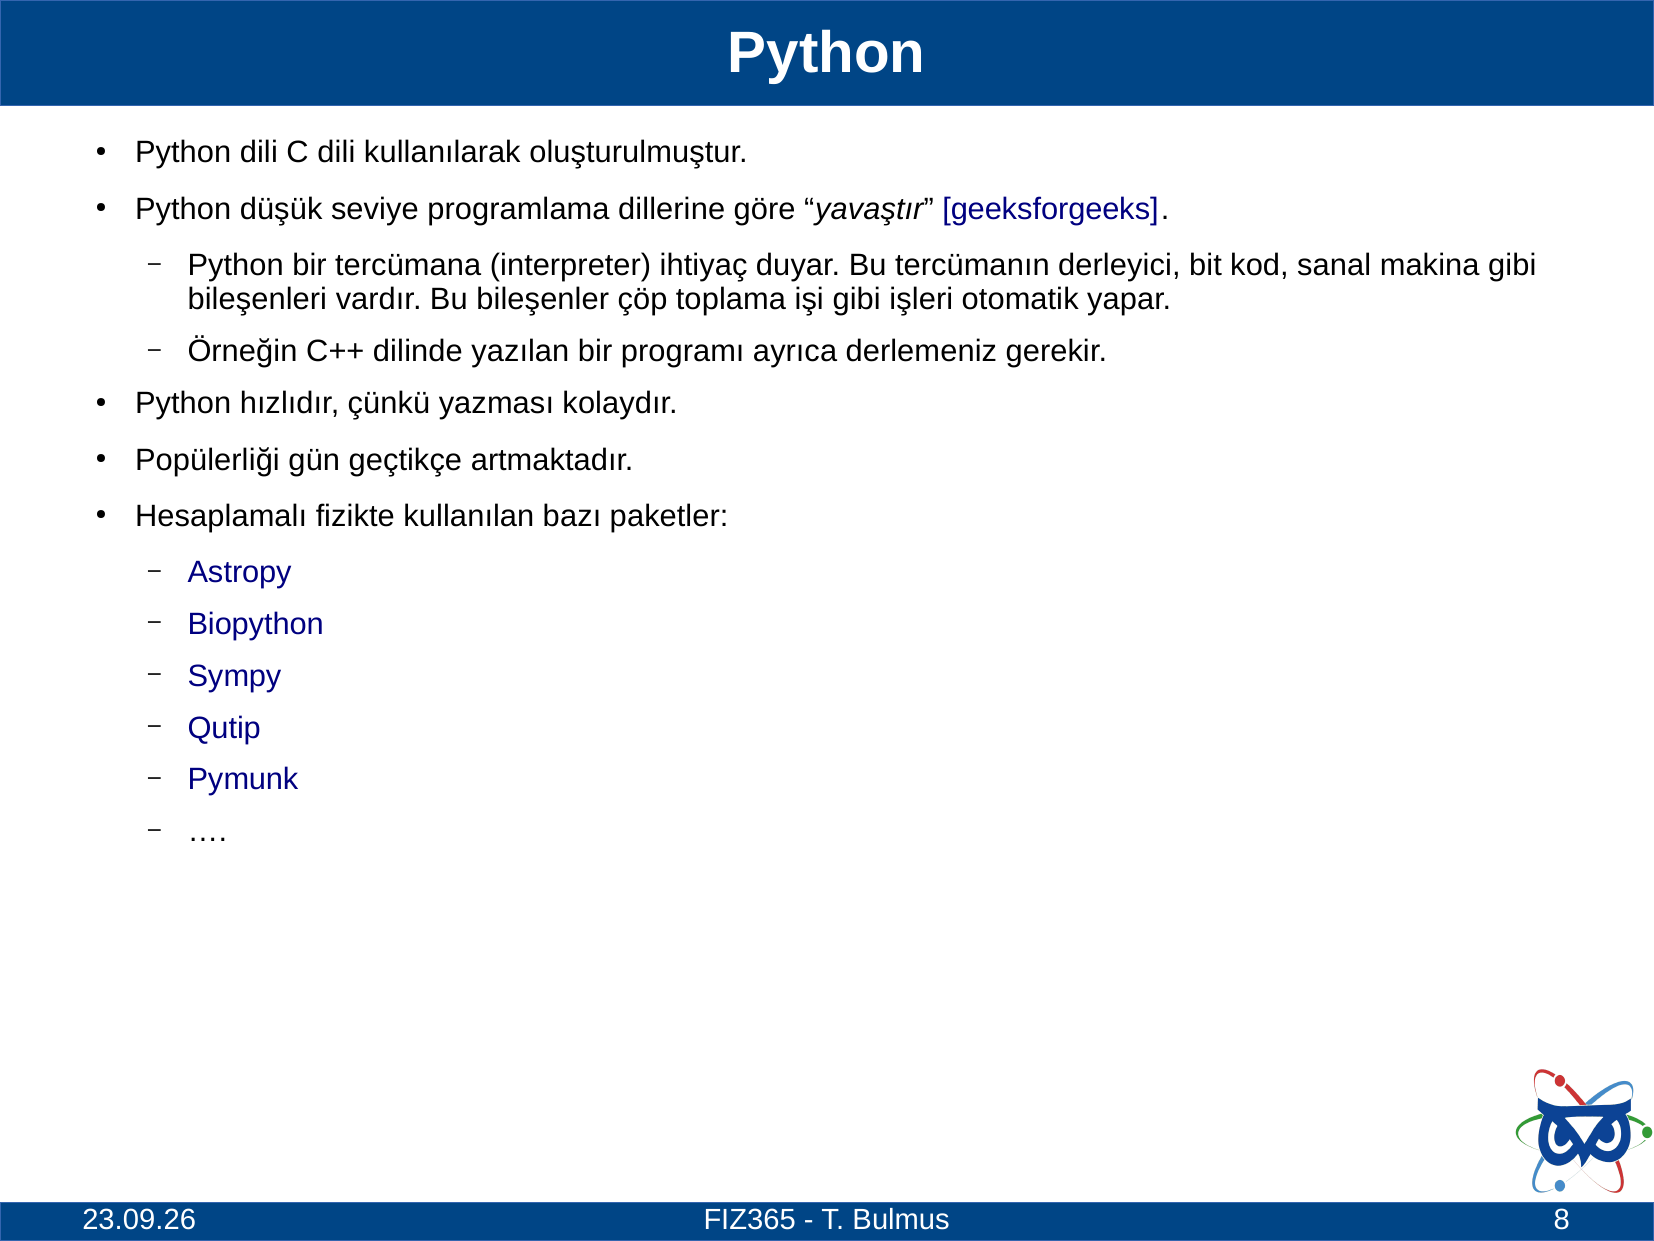

# Python
Python dili C dili kullanılarak oluşturulmuştur.
Python düşük seviye programlama dillerine göre “yavaştır” [geeksforgeeks].
Python bir tercümana (interpreter) ihtiyaç duyar. Bu tercümanın derleyici, bit kod, sanal makina gibi bileşenleri vardır. Bu bileşenler çöp toplama işi gibi işleri otomatik yapar.
Örneğin C++ dilinde yazılan bir programı ayrıca derlemeniz gerekir.
Python hızlıdır, çünkü yazması kolaydır.
Popülerliği gün geçtikçe artmaktadır.
Hesaplamalı fizikte kullanılan bazı paketler:
Astropy
Biopython
Sympy
Qutip
Pymunk
….
FIZ365 - T. Bulmus
8